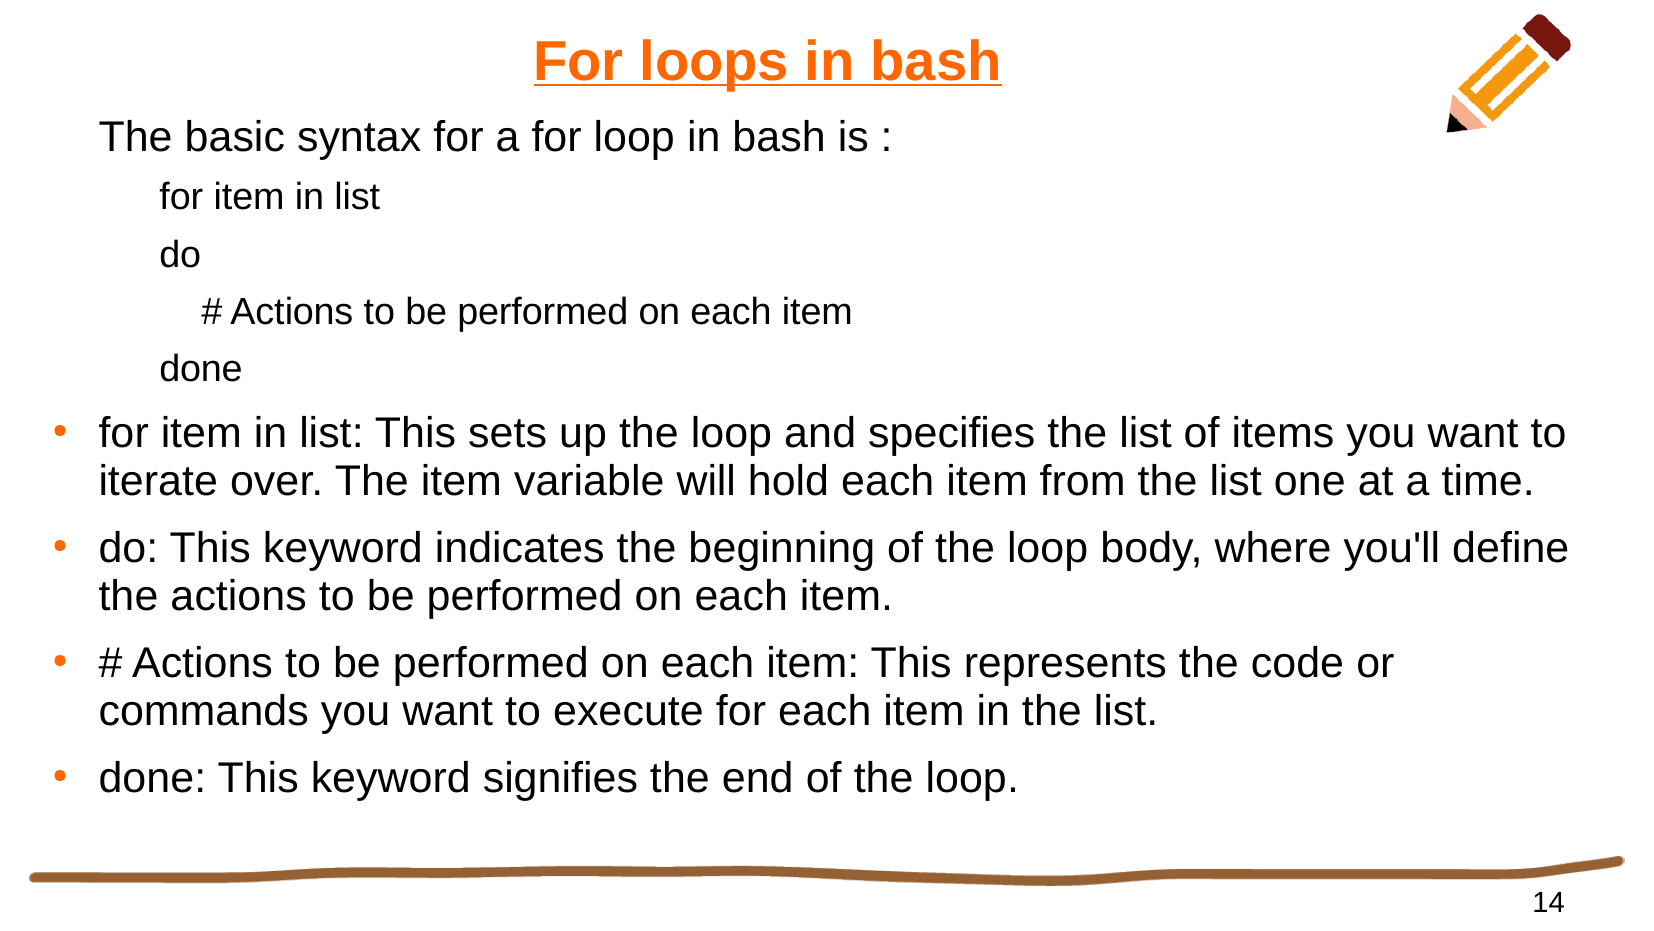

# For loops in bash
The basic syntax for a for loop in bash is :
for item in list
do
 # Actions to be performed on each item
done
for item in list: This sets up the loop and specifies the list of items you want to iterate over. The item variable will hold each item from the list one at a time.
do: This keyword indicates the beginning of the loop body, where you'll define the actions to be performed on each item.
# Actions to be performed on each item: This represents the code or commands you want to execute for each item in the list.
done: This keyword signifies the end of the loop.
14